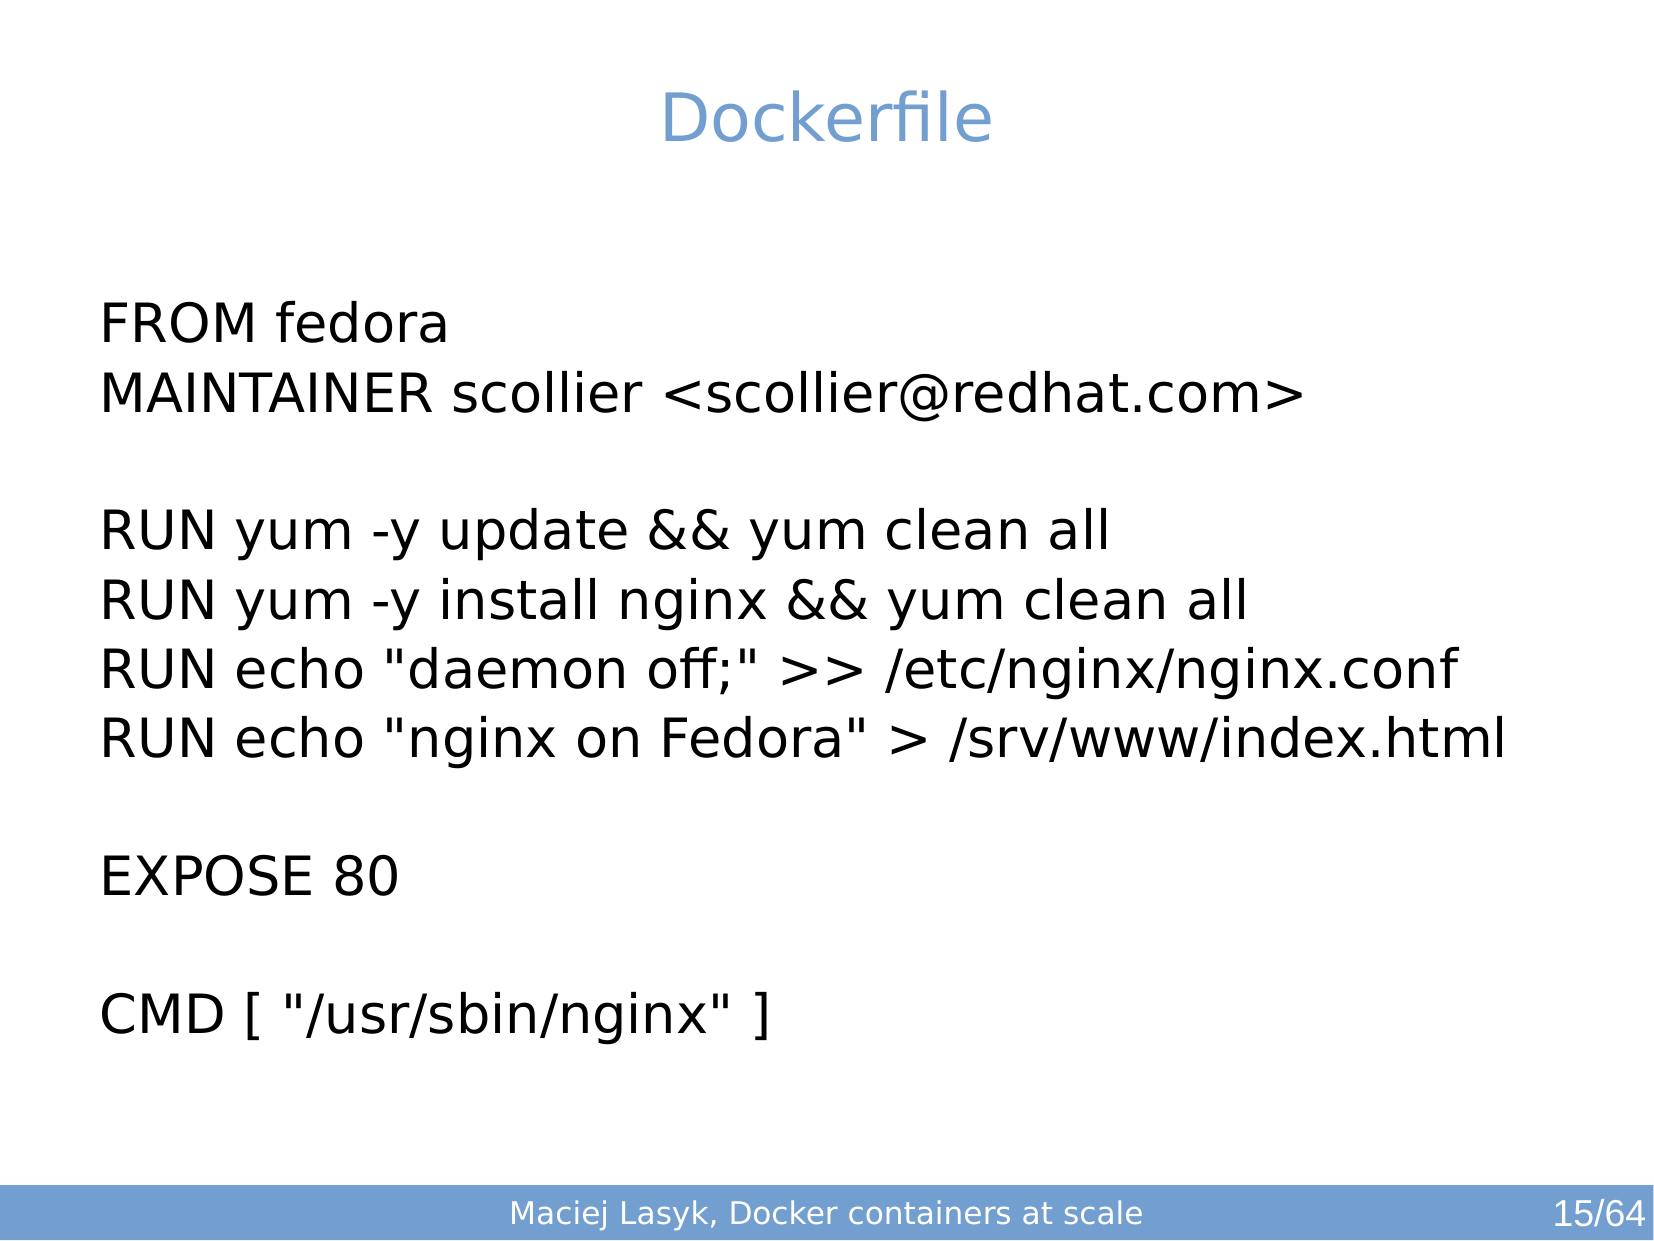

Dockerfile
FROM fedora
MAINTAINER scollier <scollier@redhat.com>
RUN yum -y update && yum clean all
RUN yum -y install nginx && yum clean all
RUN echo "daemon off;" >> /etc/nginx/nginx.conf
RUN echo "nginx on Fedora" > /srv/www/index.html
EXPOSE 80
CMD [ "/usr/sbin/nginx" ]
 15/64
Maciej Lasyk, Docker containers at scale